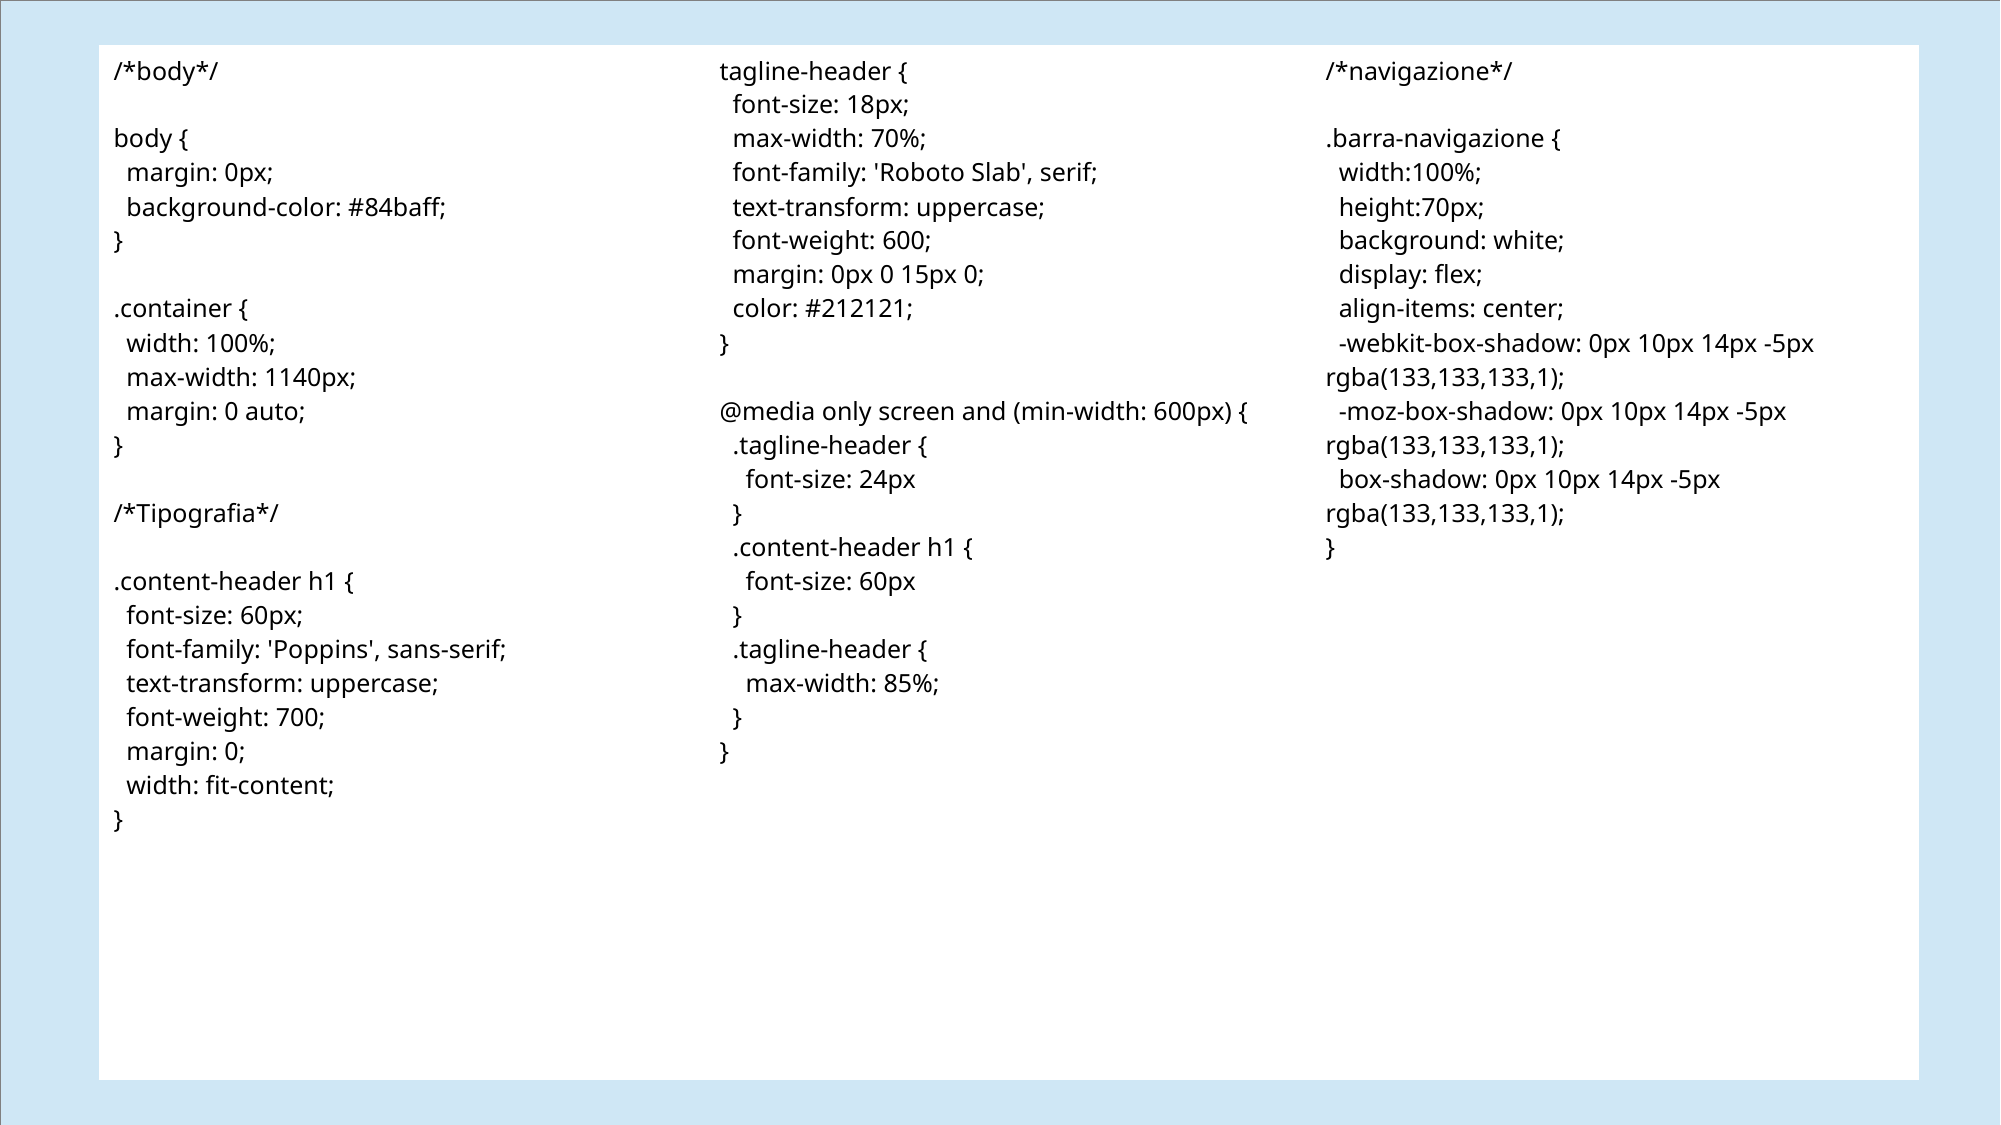

| /\*body\*/ body { margin: 0px; background-color: #84baff; } .container { width: 100%; max-width: 1140px; margin: 0 auto; } /\*Tipografia\*/ .content-header h1 { font-size: 60px; font-family: 'Poppins', sans-serif; text-transform: uppercase; font-weight: 700; margin: 0; width: fit-content; } | tagline-header { font-size: 18px; max-width: 70%; font-family: 'Roboto Slab', serif; text-transform: uppercase; font-weight: 600; margin: 0px 0 15px 0; color: #212121; } @media only screen and (min-width: 600px) { .tagline-header { font-size: 24px } .content-header h1 { font-size: 60px } .tagline-header { max-width: 85%; } } | /\*navigazione\*/ .barra-navigazione { width:100%; height:70px; background: white; display: flex; align-items: center; -webkit-box-shadow: 0px 10px 14px -5px rgba(133,133,133,1); -moz-box-shadow: 0px 10px 14px -5px rgba(133,133,133,1); box-shadow: 0px 10px 14px -5px rgba(133,133,133,1); } |
| --- | --- | --- |